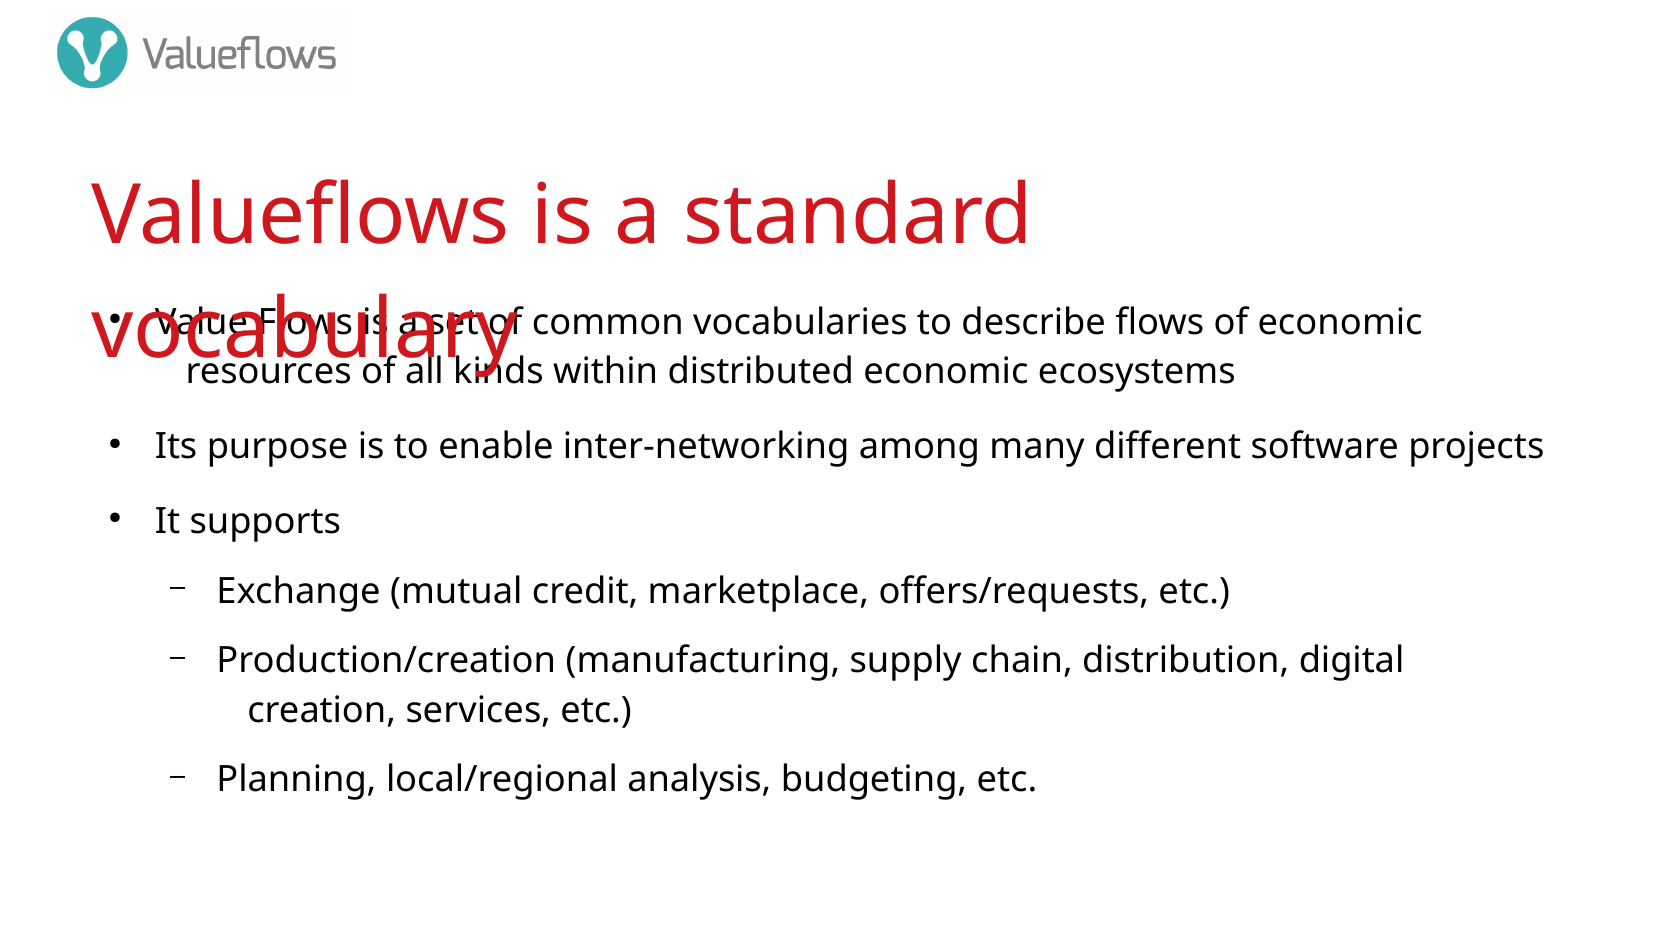

Valueflows is a standard vocabulary
# Value Flows is a set of common vocabularies to describe flows of economic resources of all kinds within distributed economic ecosystems
Its purpose is to enable inter-networking among many different software projects
It supports
Exchange (mutual credit, marketplace, offers/requests, etc.)
Production/creation (manufacturing, supply chain, distribution, digital creation, services, etc.)
Planning, local/regional analysis, budgeting, etc.